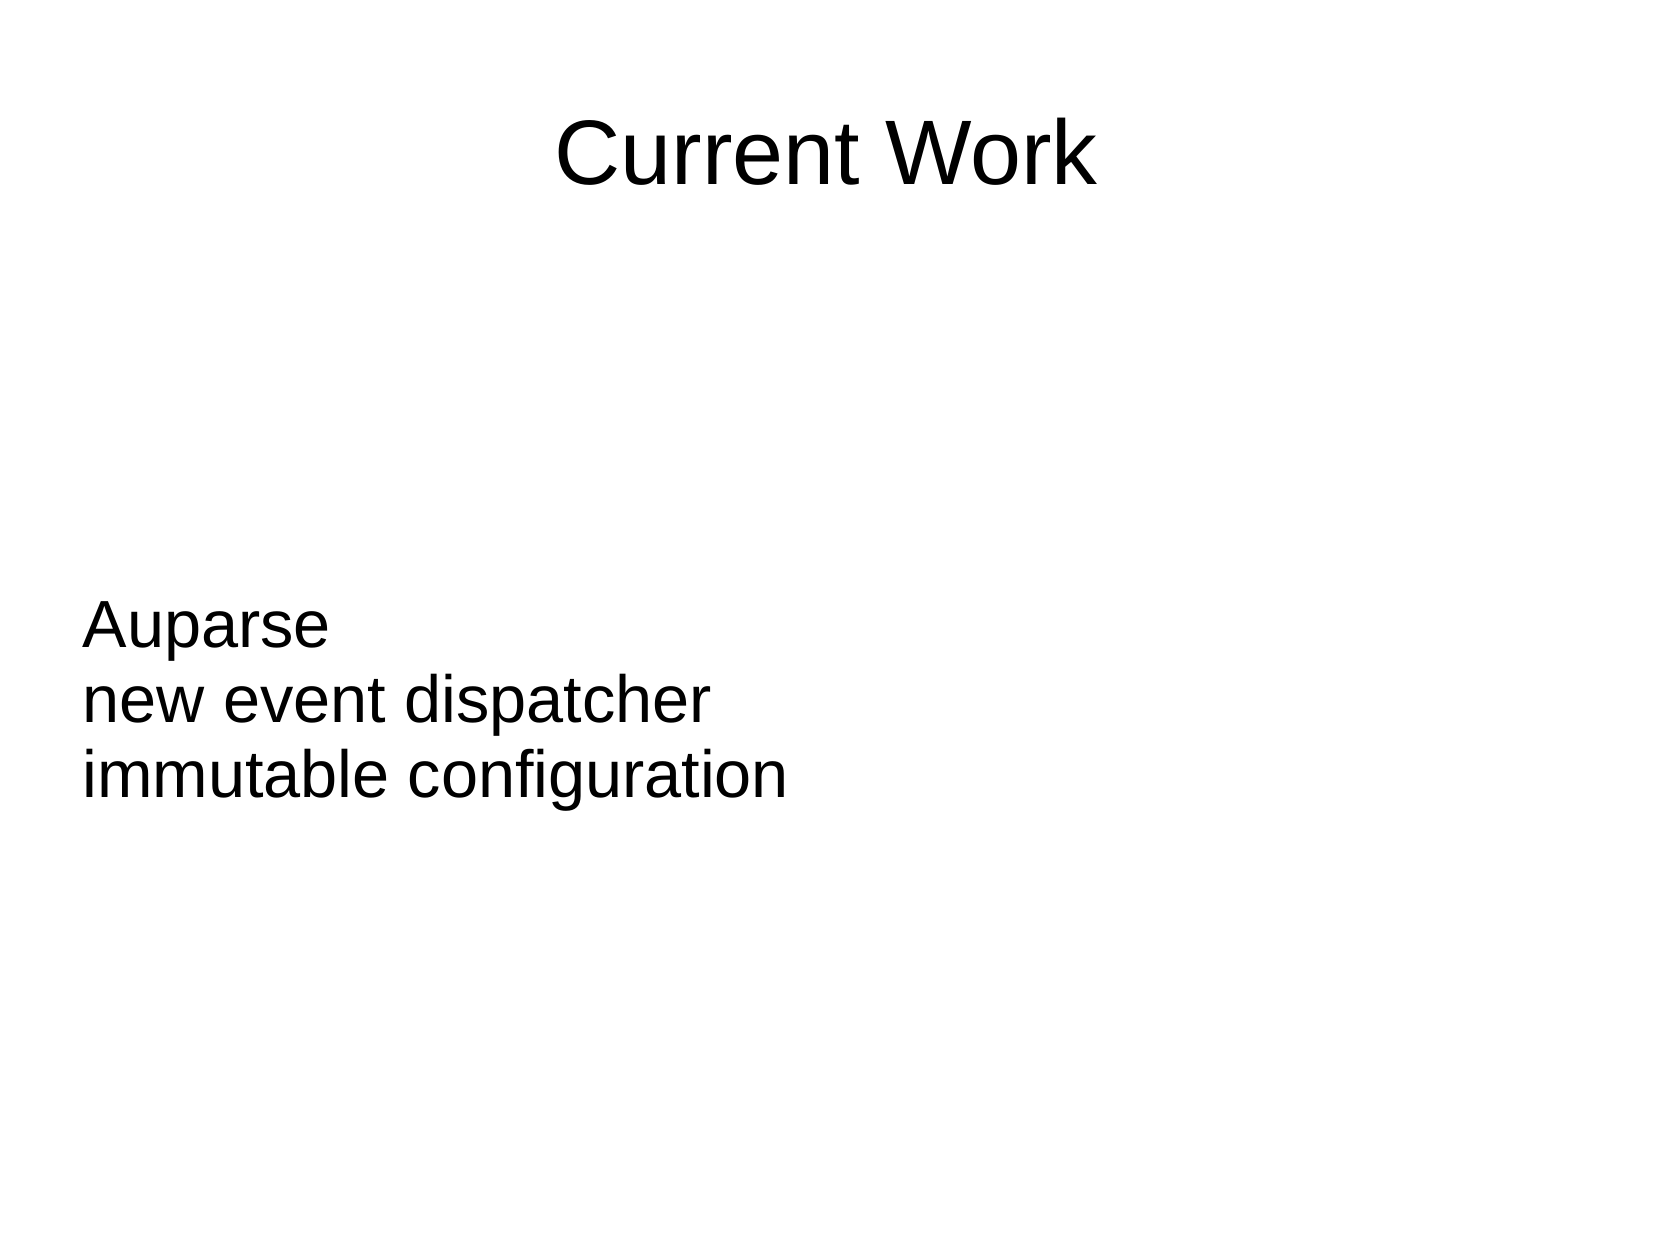

# Current Work
Auparse
new event dispatcher
immutable configuration